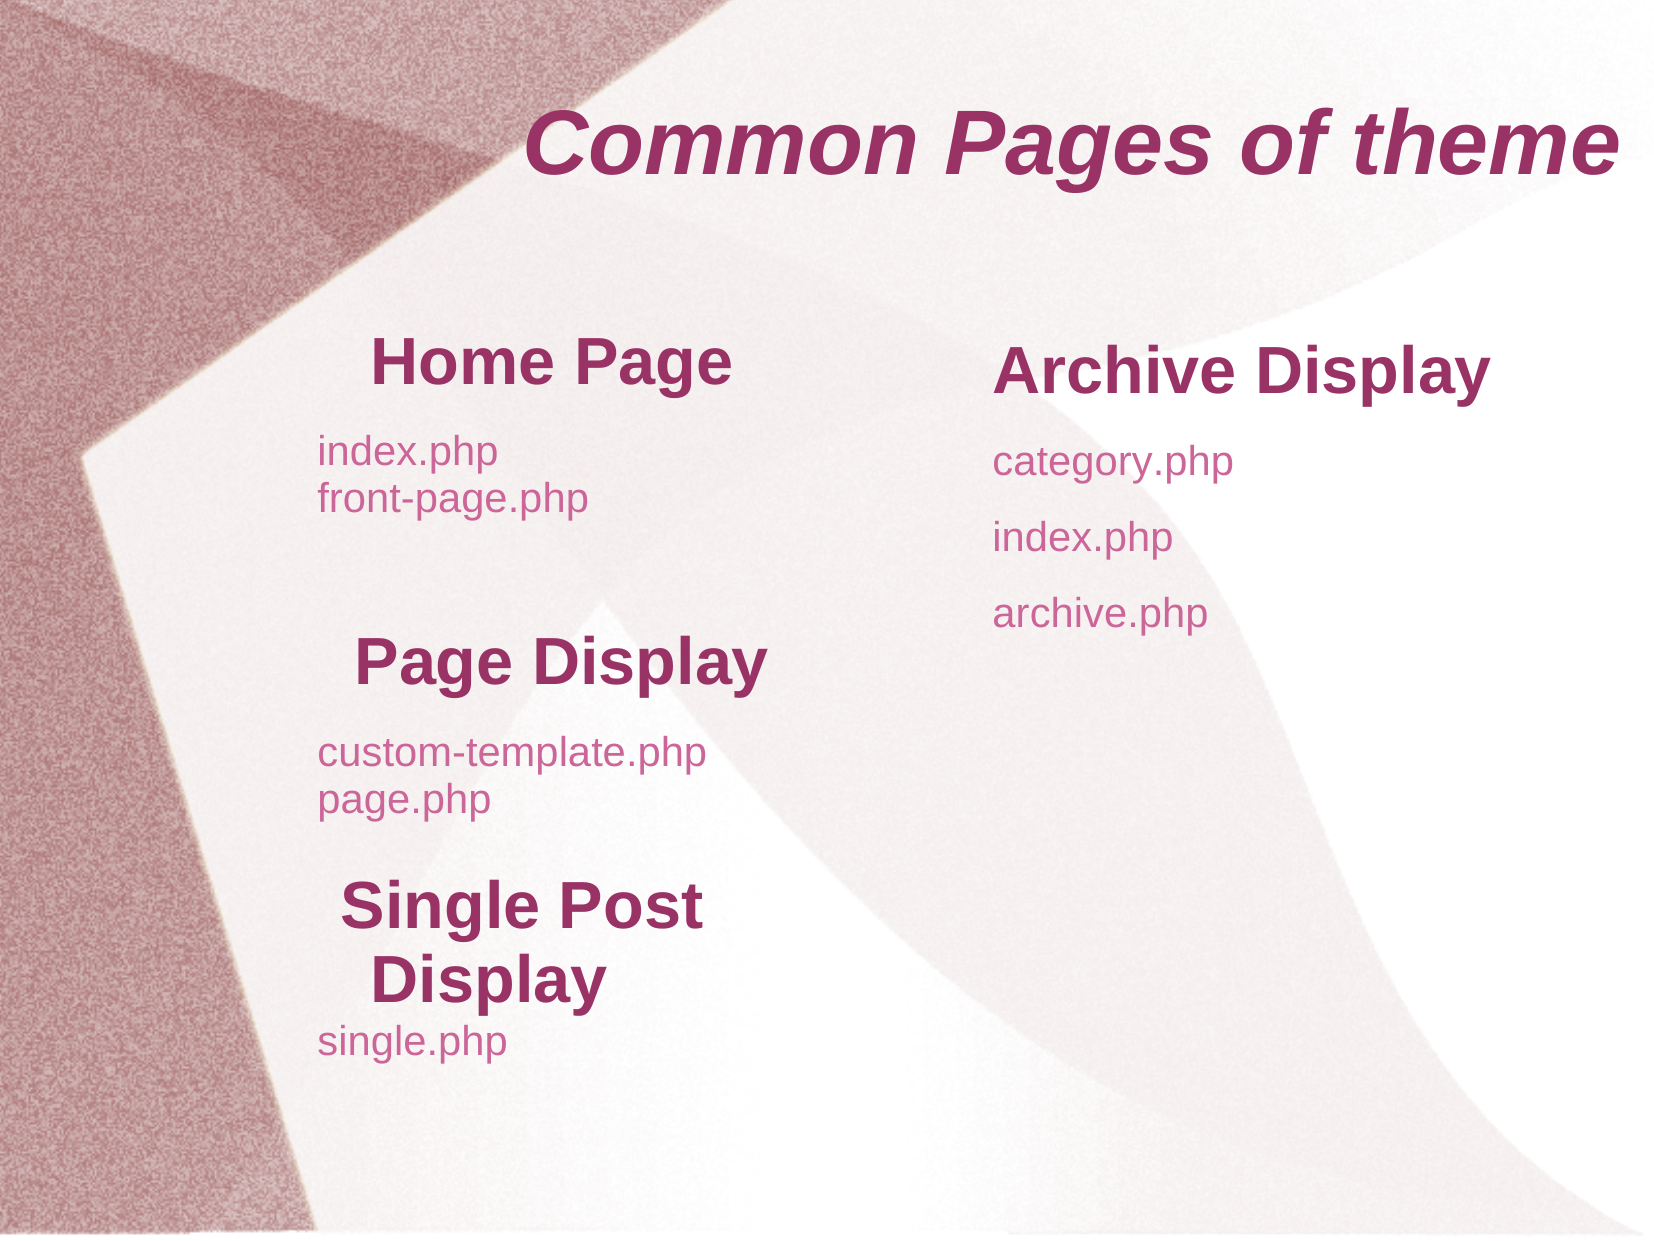

# Common Pages of theme
Home Page
index.php
front-page.php
 Page Display
custom-template.php
page.php
 Single Post Display
single.php
Archive Display
category.php
index.php
archive.php